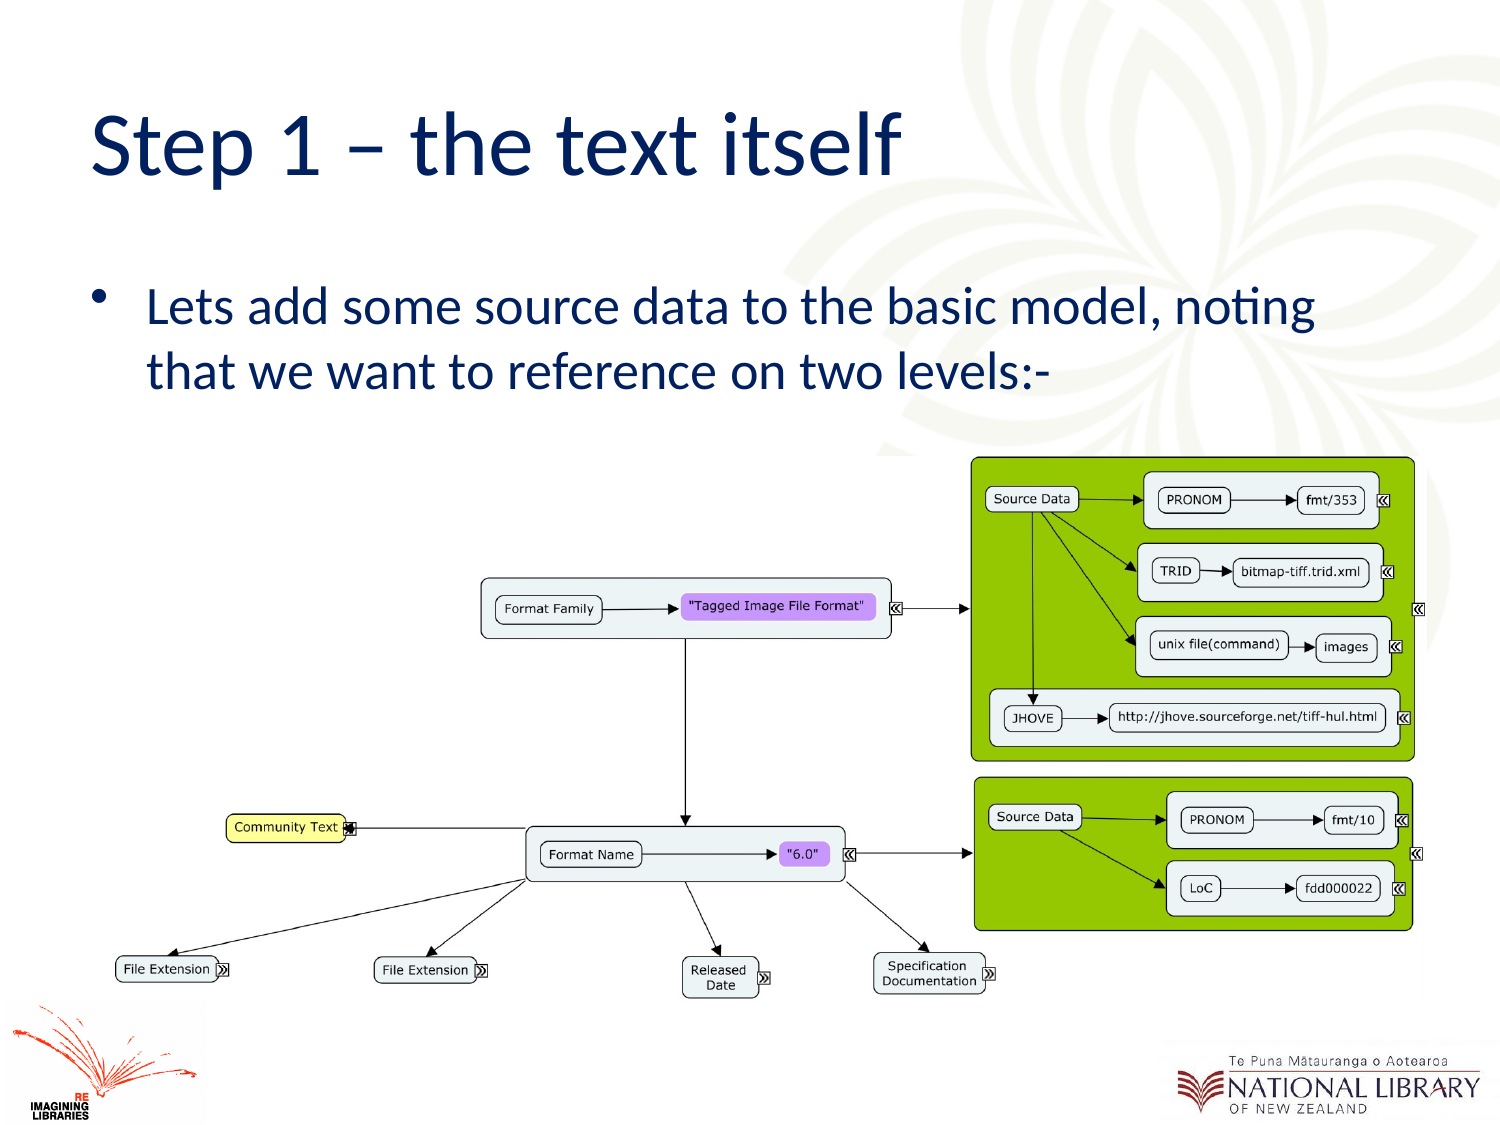

# Step 1 – the text itself
Lets add some source data to the basic model, noting that we want to reference on two levels:-